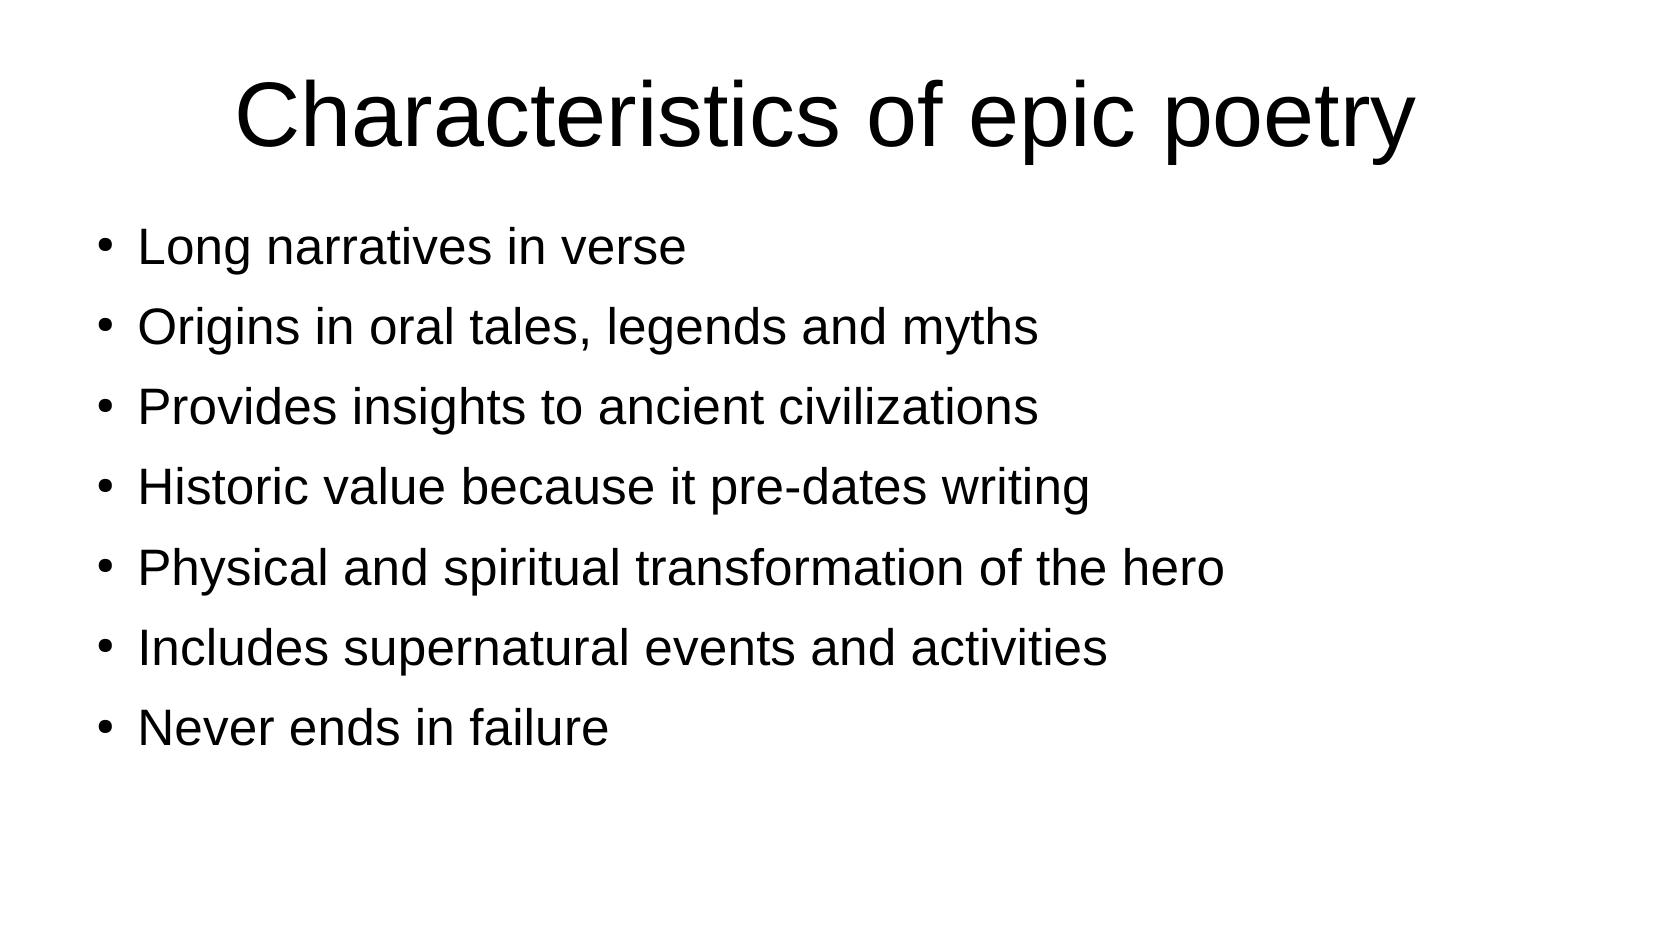

# Characteristics of epic poetry
Long narratives in verse
Origins in oral tales, legends and myths
Provides insights to ancient civilizations
Historic value because it pre-dates writing
Physical and spiritual transformation of the hero
Includes supernatural events and activities
Never ends in failure